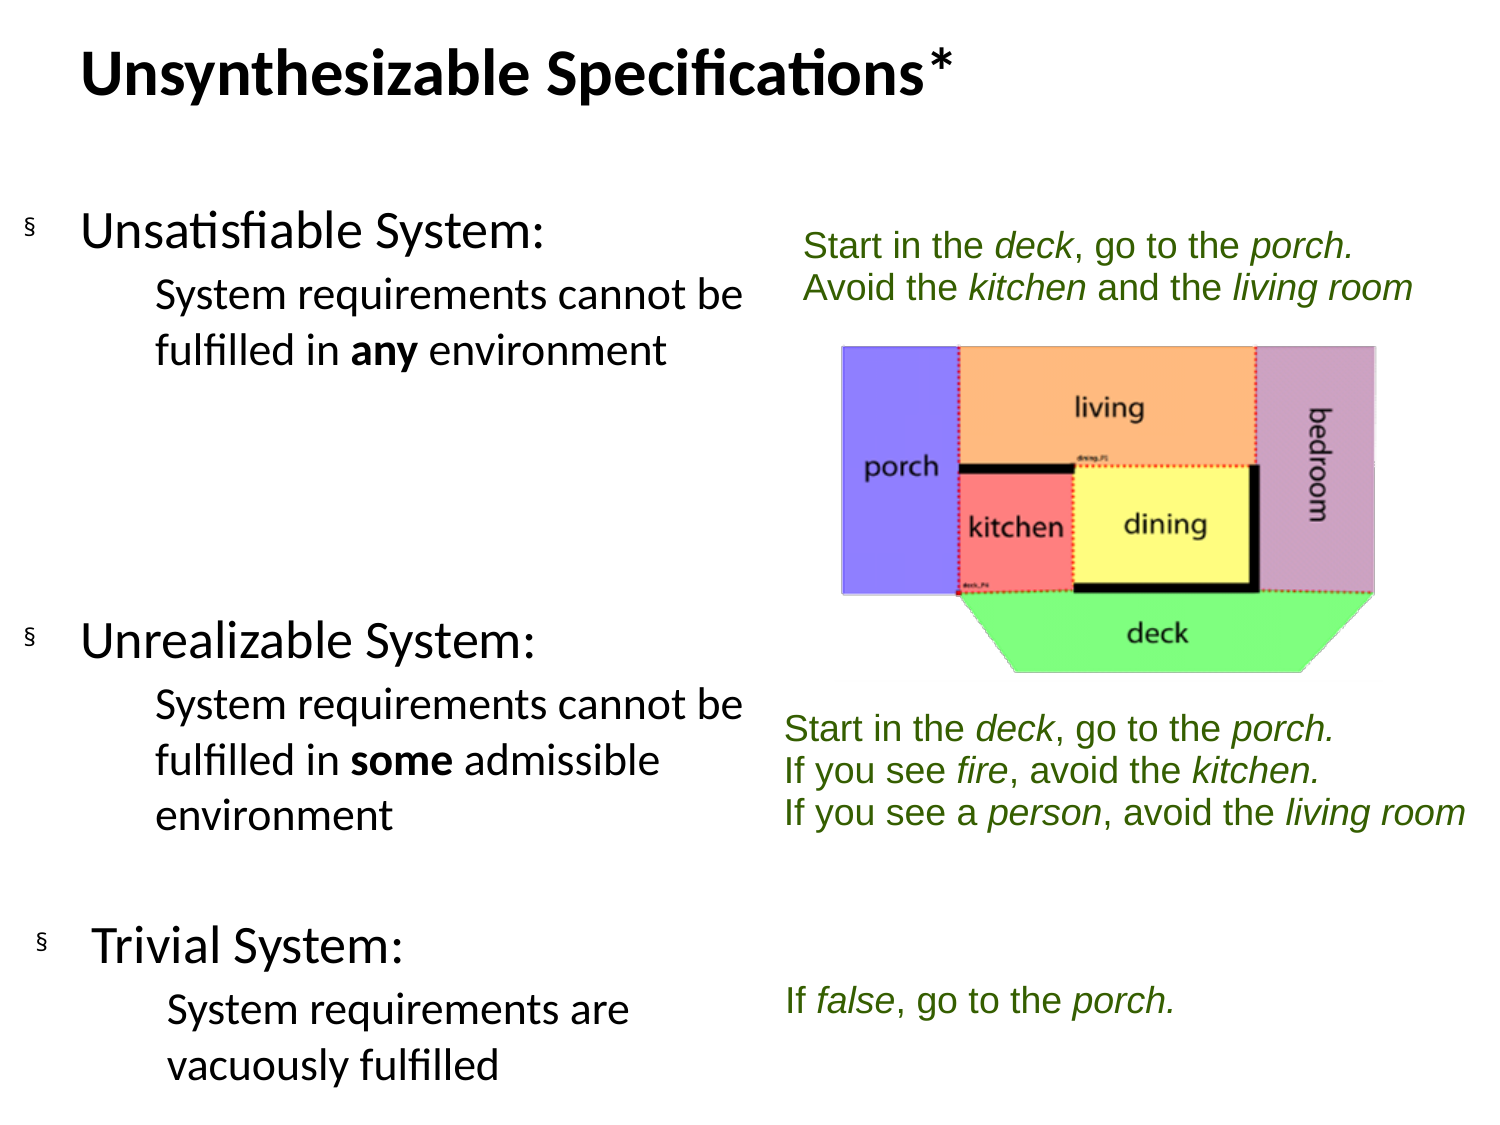

Unsynthesizable Specifications*
Unsatisfiable System:
 System requirements cannot be fulfilled in any environment
Unrealizable System:
 System requirements cannot be fulfilled in some admissible environment
Start in the deck, go to the porch.
Avoid the kitchen and the living room
Start in the deck, go to the porch.
If you see fire, avoid the kitchen.
If you see a person, avoid the living room
Trivial System:
 System requirements are vacuously fulfilled
If false, go to the porch.